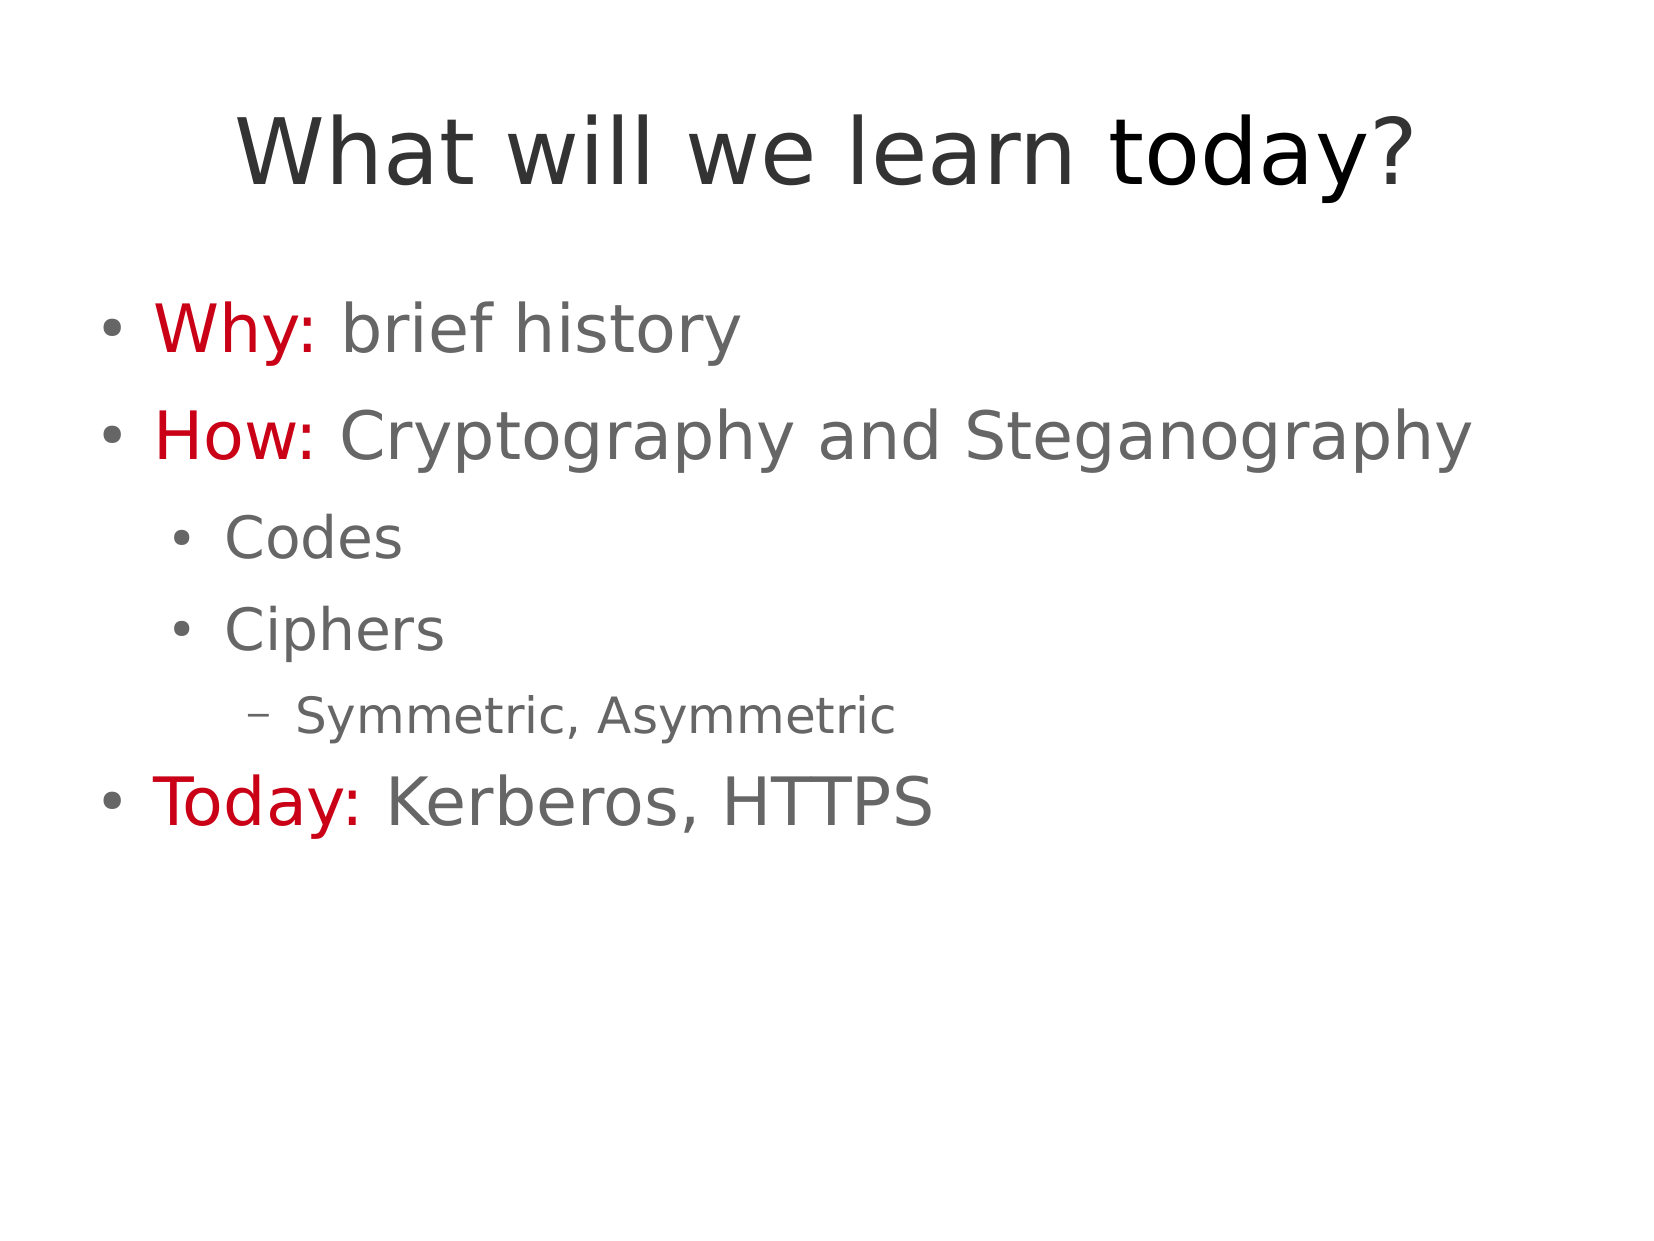

# What will we learn today?
Why: brief history
How: Cryptography and Steganography
Codes
Ciphers
Symmetric, Asymmetric
Today: Kerberos, HTTPS